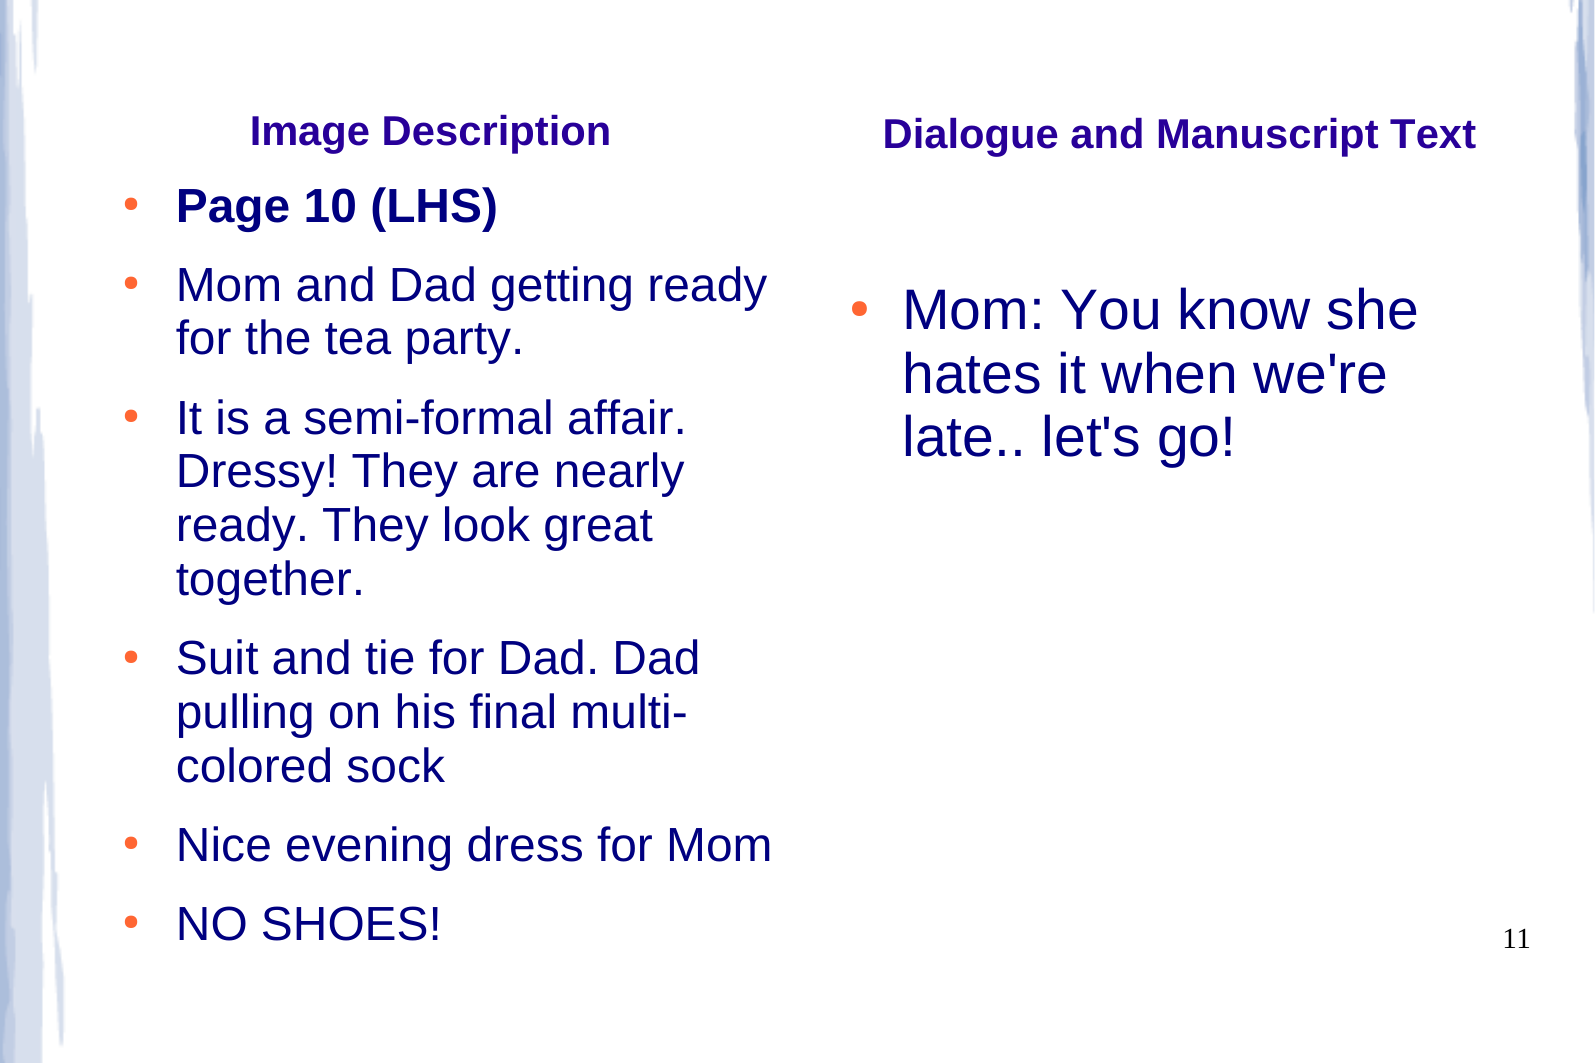

# Image Description
Dialogue and Manuscript Text
Page 10 (LHS)
Mom and Dad getting ready for the tea party.
It is a semi-formal affair. Dressy! They are nearly ready. They look great together.
Suit and tie for Dad. Dad pulling on his final multi-colored sock
Nice evening dress for Mom
NO SHOES!
Mom: You know she hates it when we're late.. let's go!
11